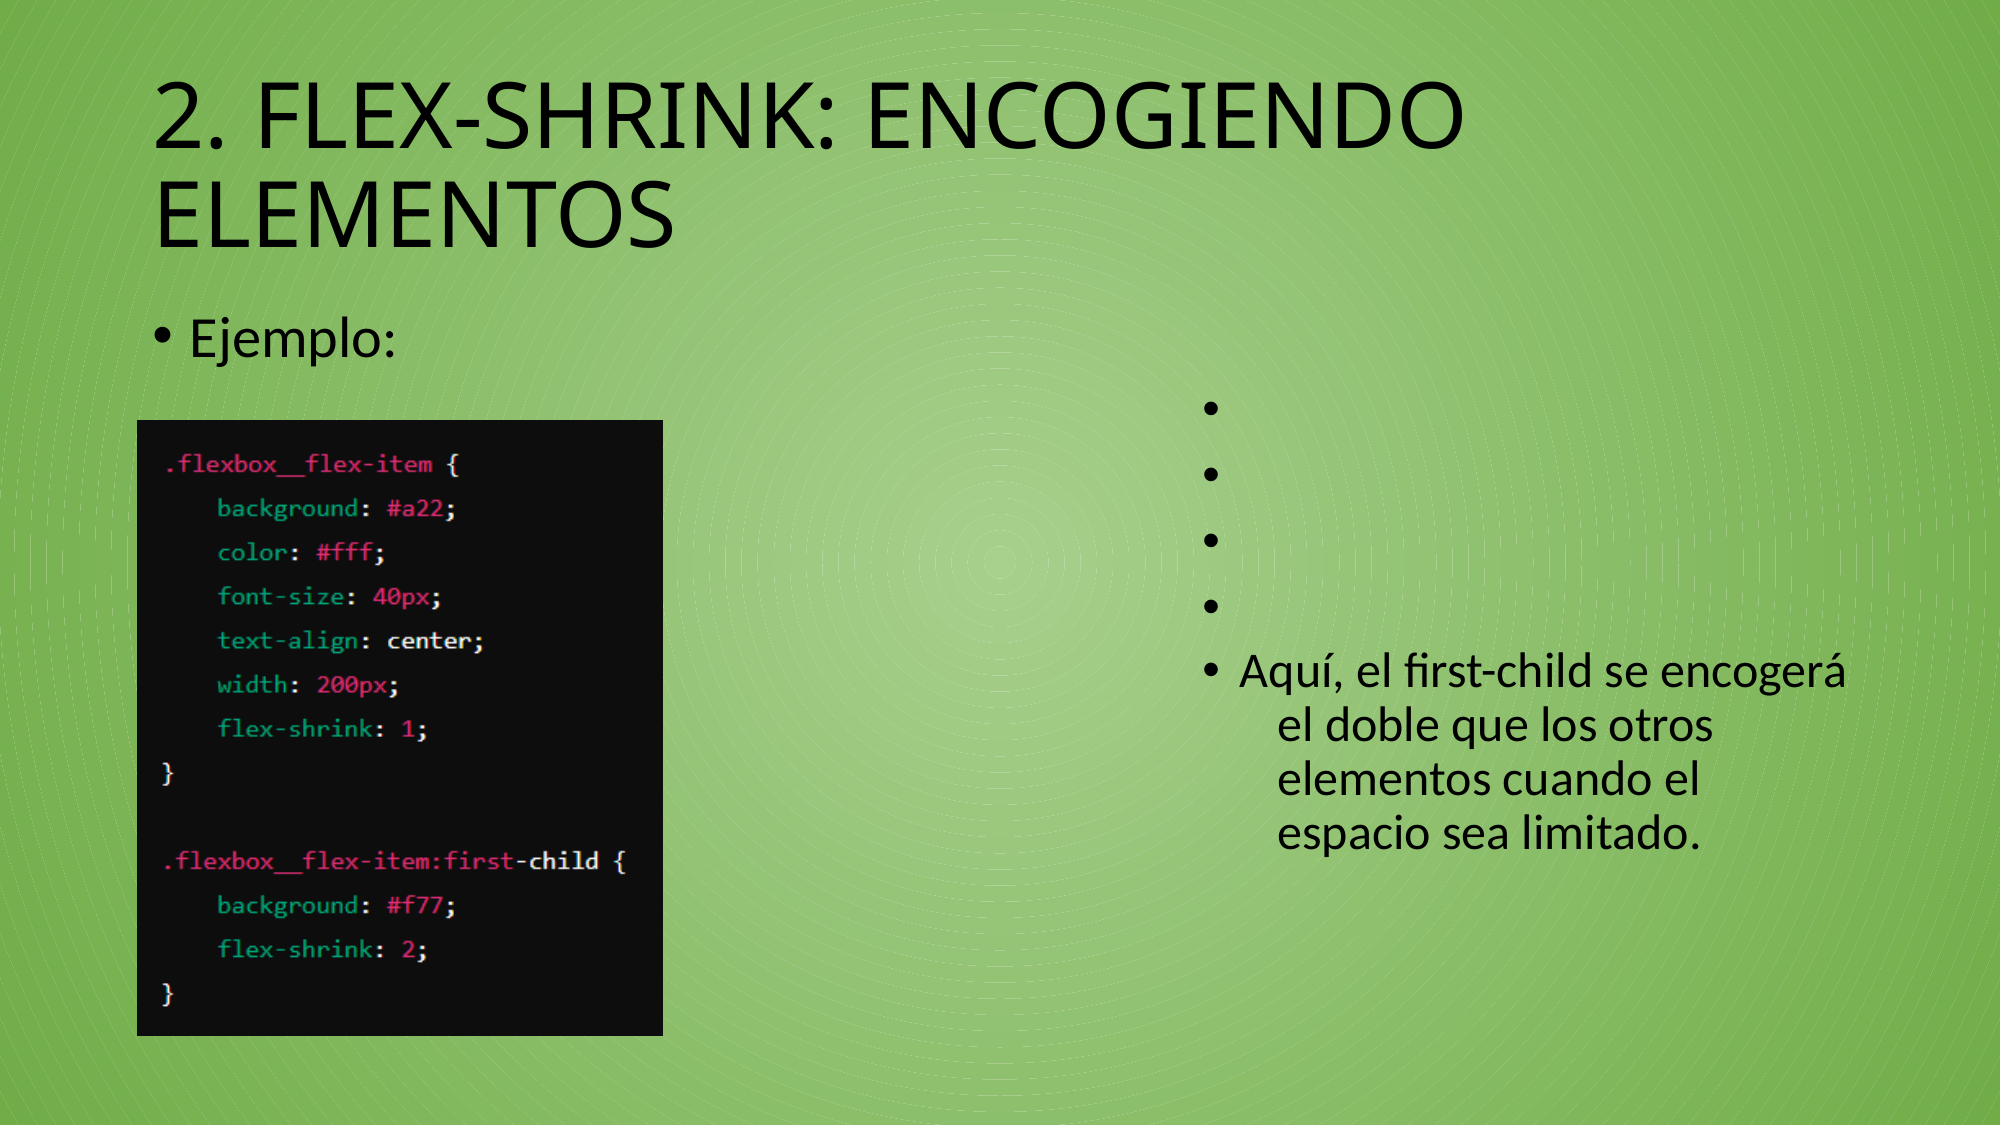

# 2. FLEX-SHRINK: ENCOGIENDO ELEMENTOS
Ejemplo:
Aquí, el first-child se encogerá el doble que los otros elementos cuando el espacio sea limitado.